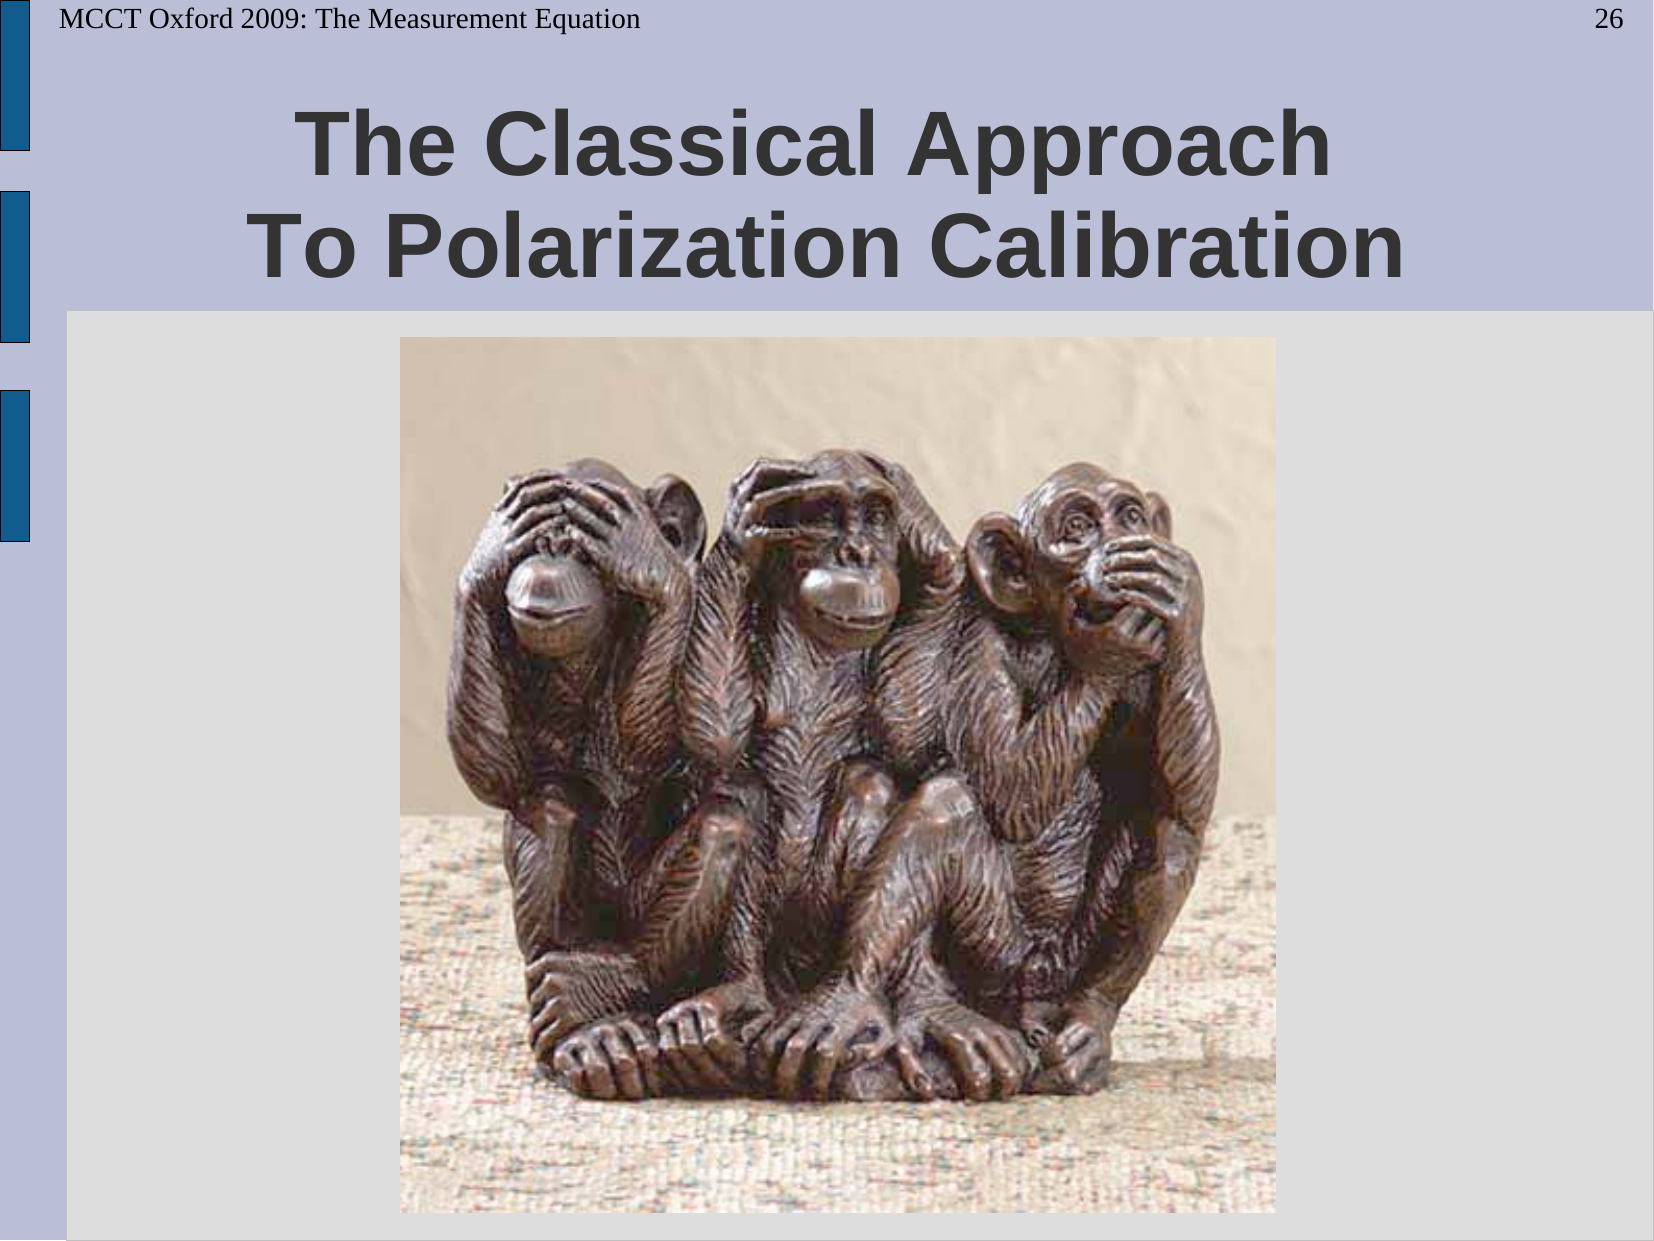

MCCT Oxford 2009: The Measurement Equation
26
# The Classical Approach To Polarization Calibration